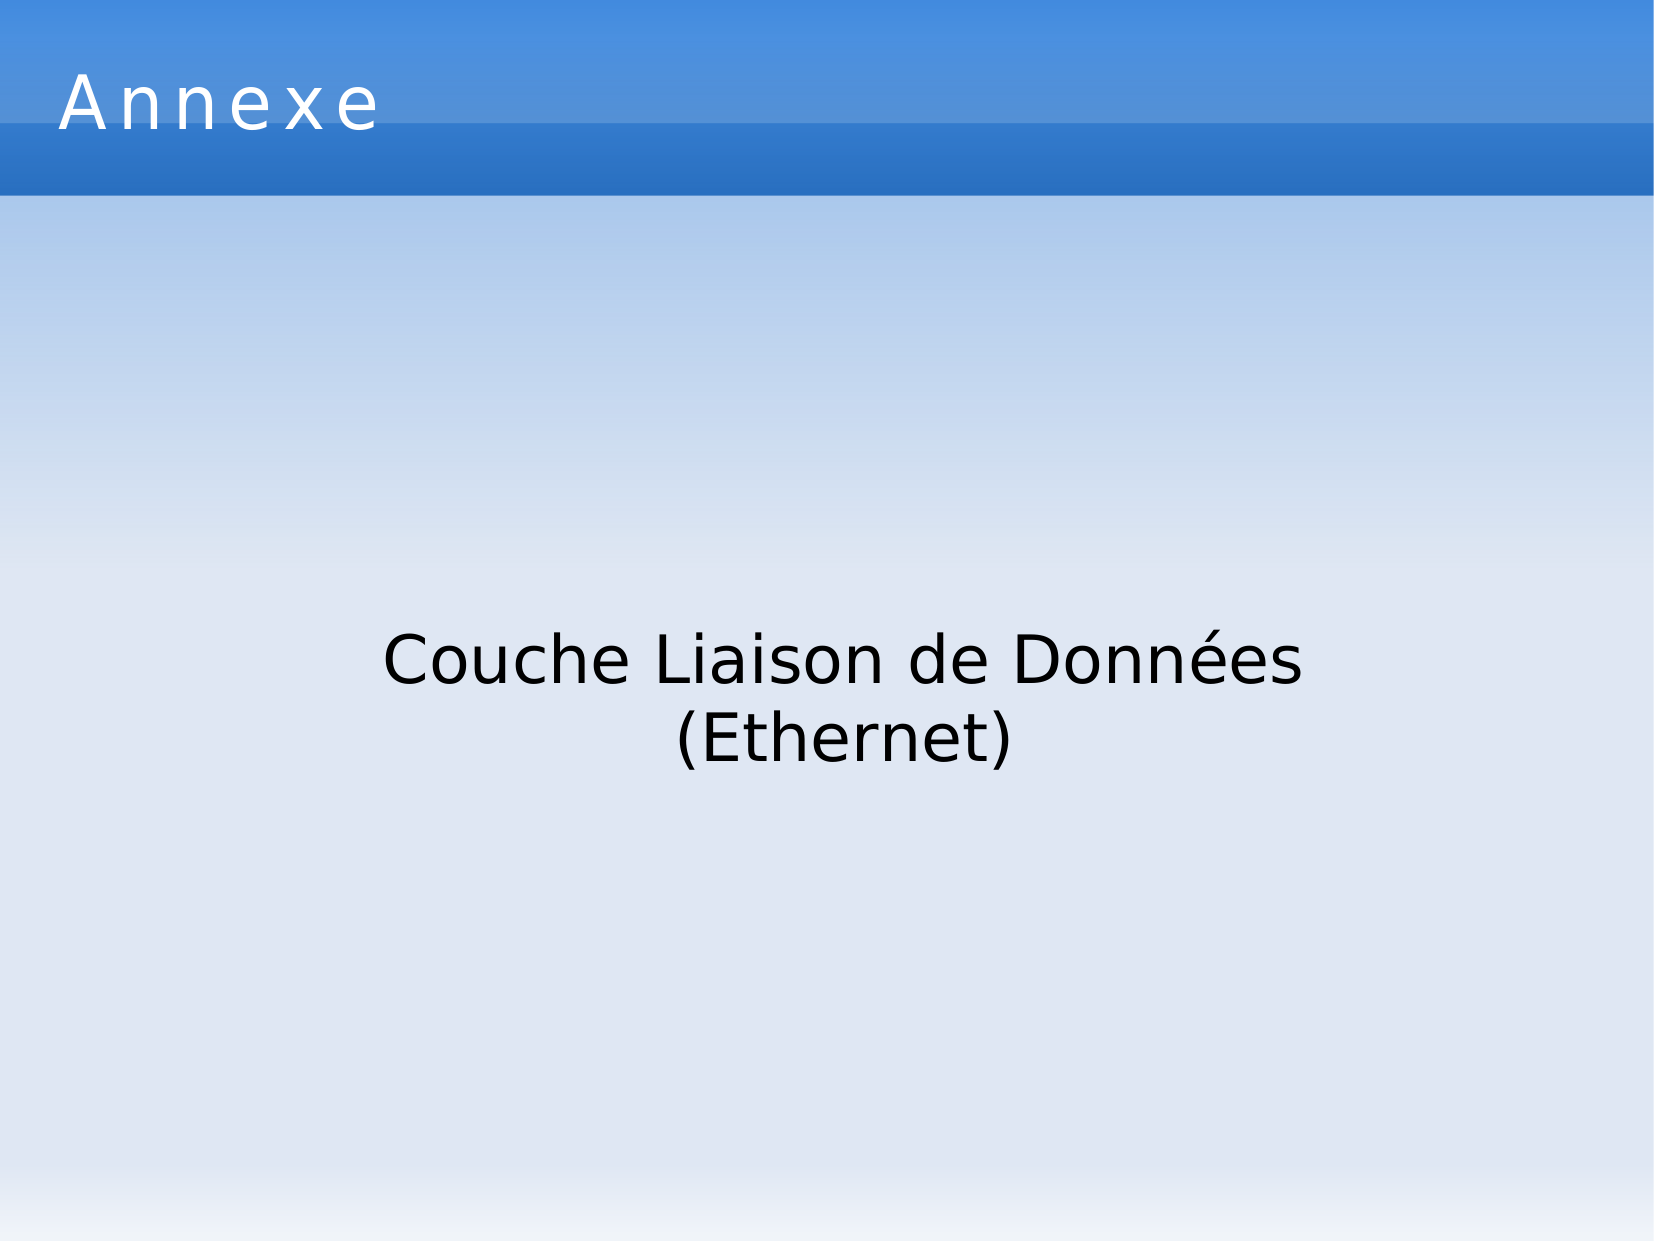

# Annexe
Couche Liaison de Données
(Ethernet)